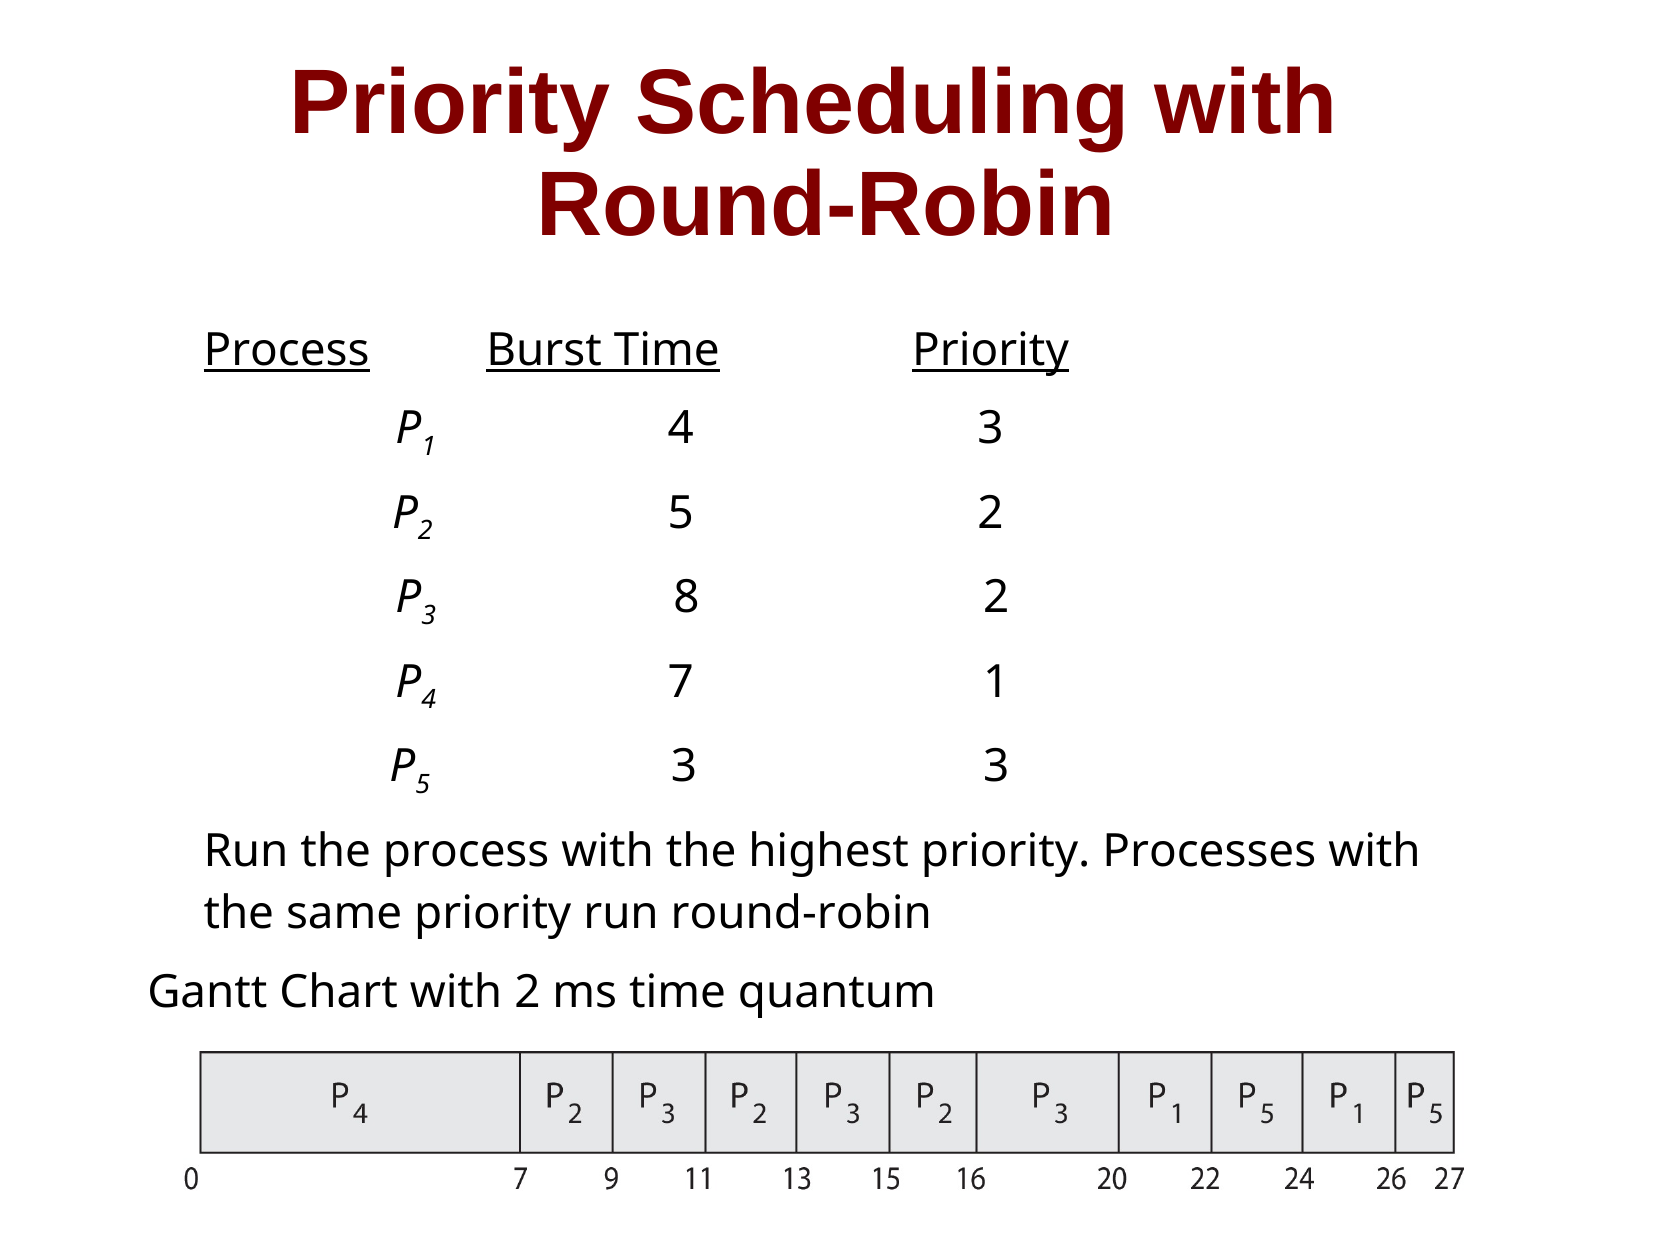

# Priority Scheduling with Round-Robin
	ProcessA	arri Burst TimeT	Priority
		 P1	4	3
		 P2 	5	2
		 P3	 8	 2
		 P4	7	 1
		P5	 3	 3
Run the process with the highest priority. Processes with the same priority run round-robin
Gantt Chart with 2 ms time quantum